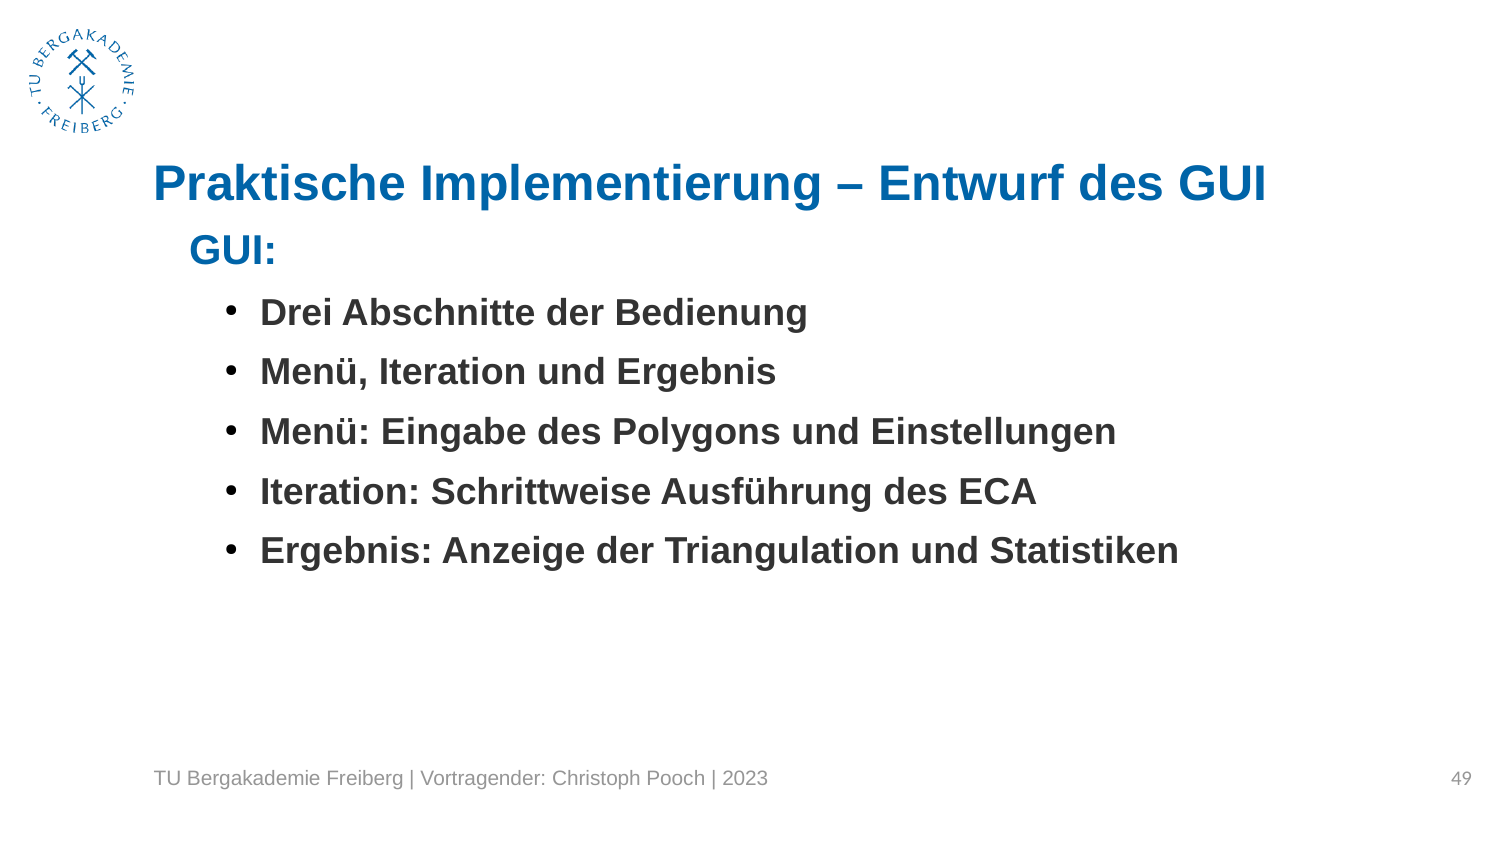

# Praktische Implementierung – Entwurf des GUI
GUI:
Drei Abschnitte der Bedienung
Menü, Iteration und Ergebnis
Menü: Eingabe des Polygons und Einstellungen
Iteration: Schrittweise Ausführung des ECA
Ergebnis: Anzeige der Triangulation und Statistiken
TU Bergakademie Freiberg | Vortragender: Christoph Pooch | 2023